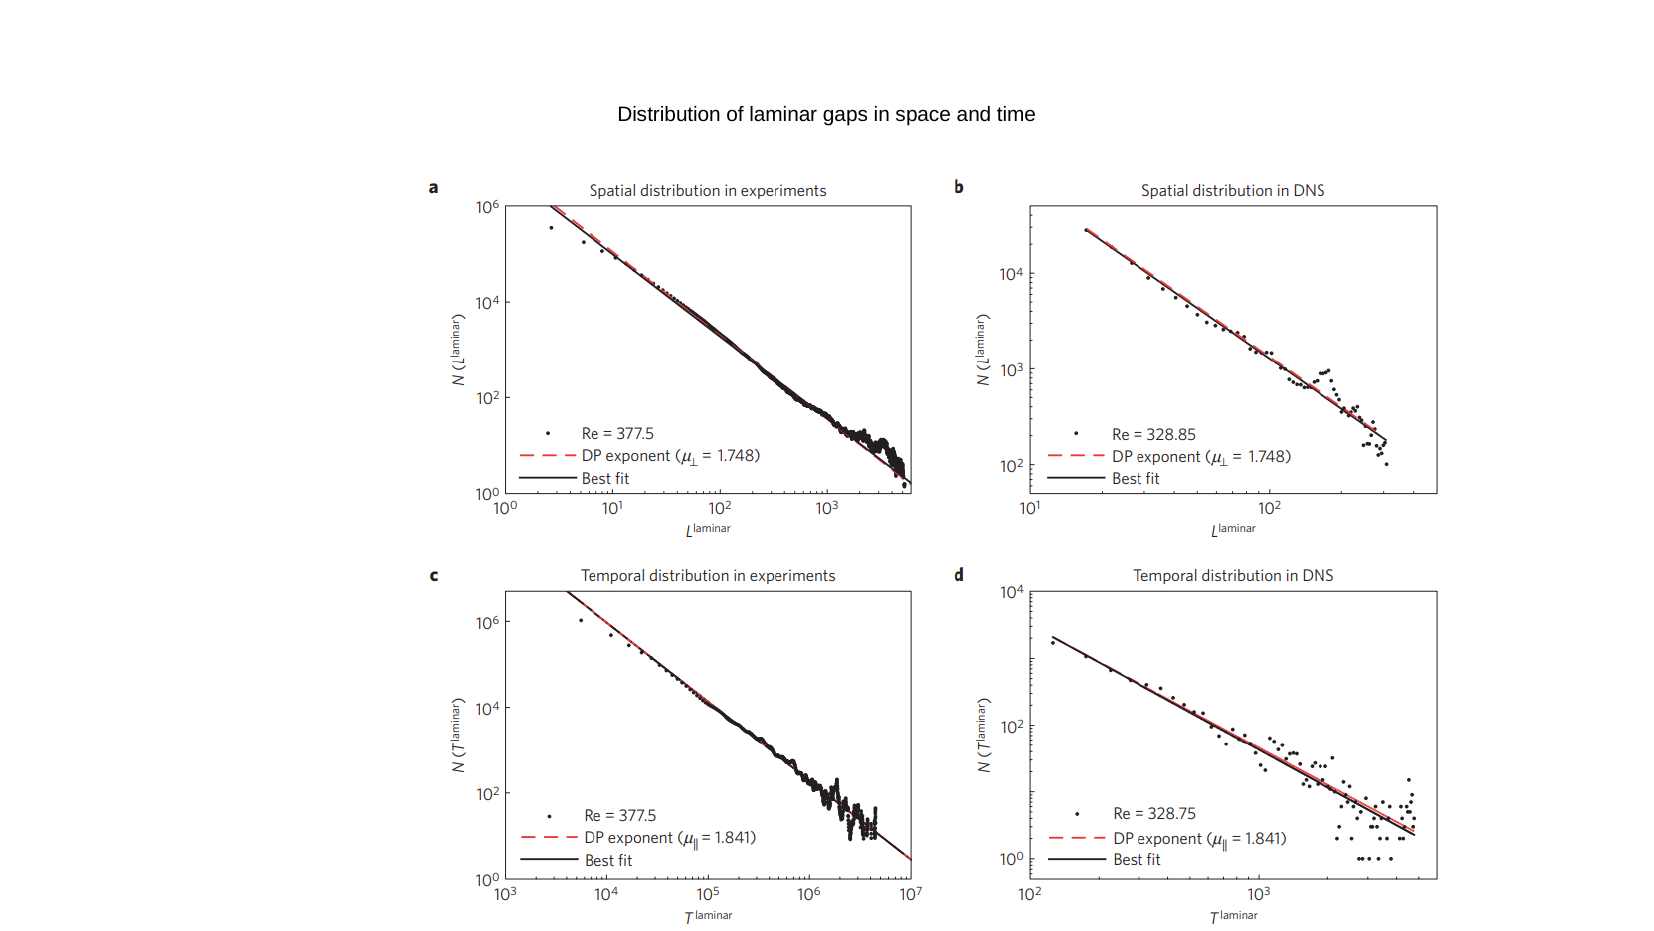

# Distribution of laminar gaps in space and time